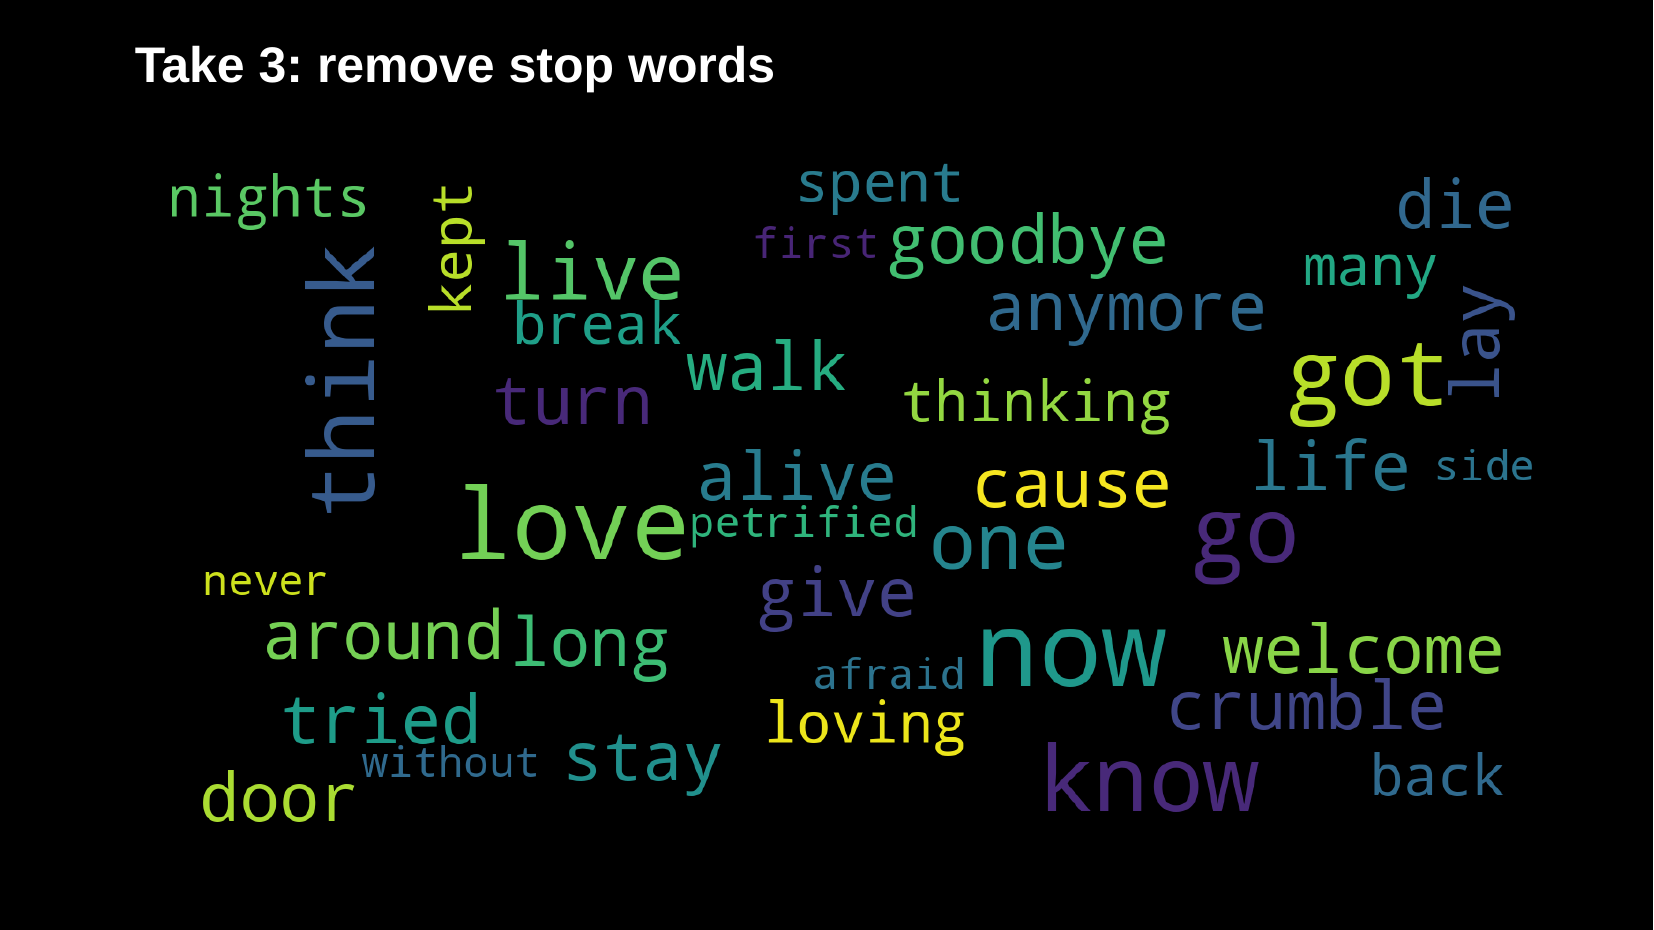

Take 3: remove stop words
# All words